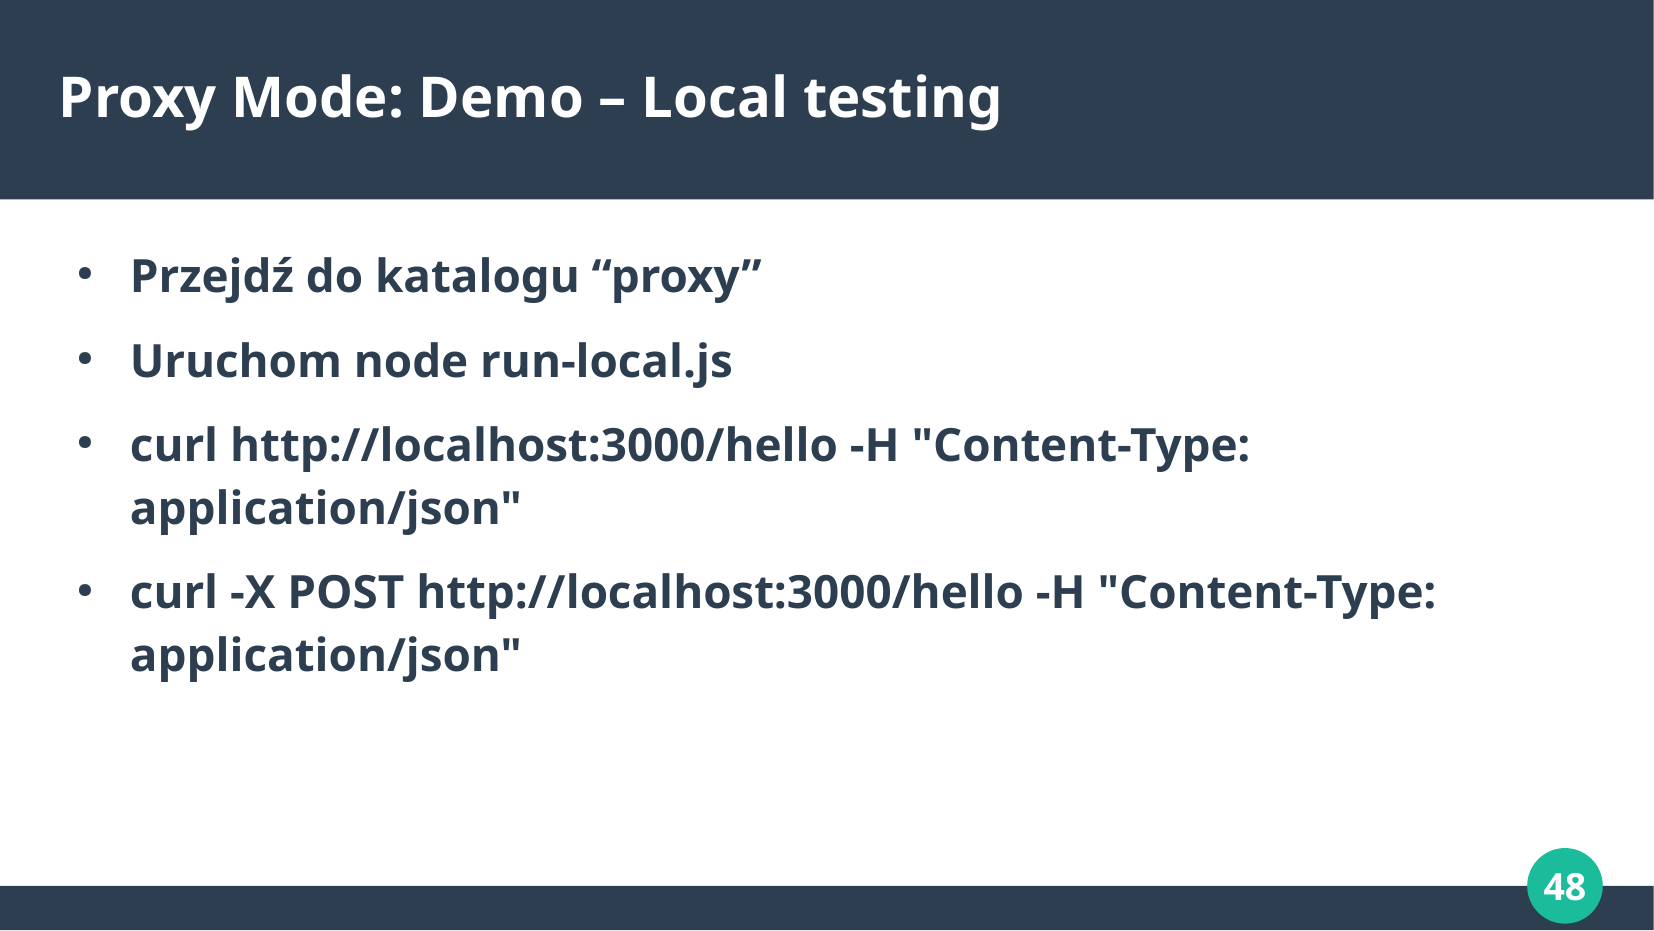

# Proxy Mode: Demo – Local testing
Przejdź do katalogu “proxy”
Uruchom node run-local.js
curl http://localhost:3000/hello -H "Content-Type: application/json"
curl -X POST http://localhost:3000/hello -H "Content-Type: application/json"